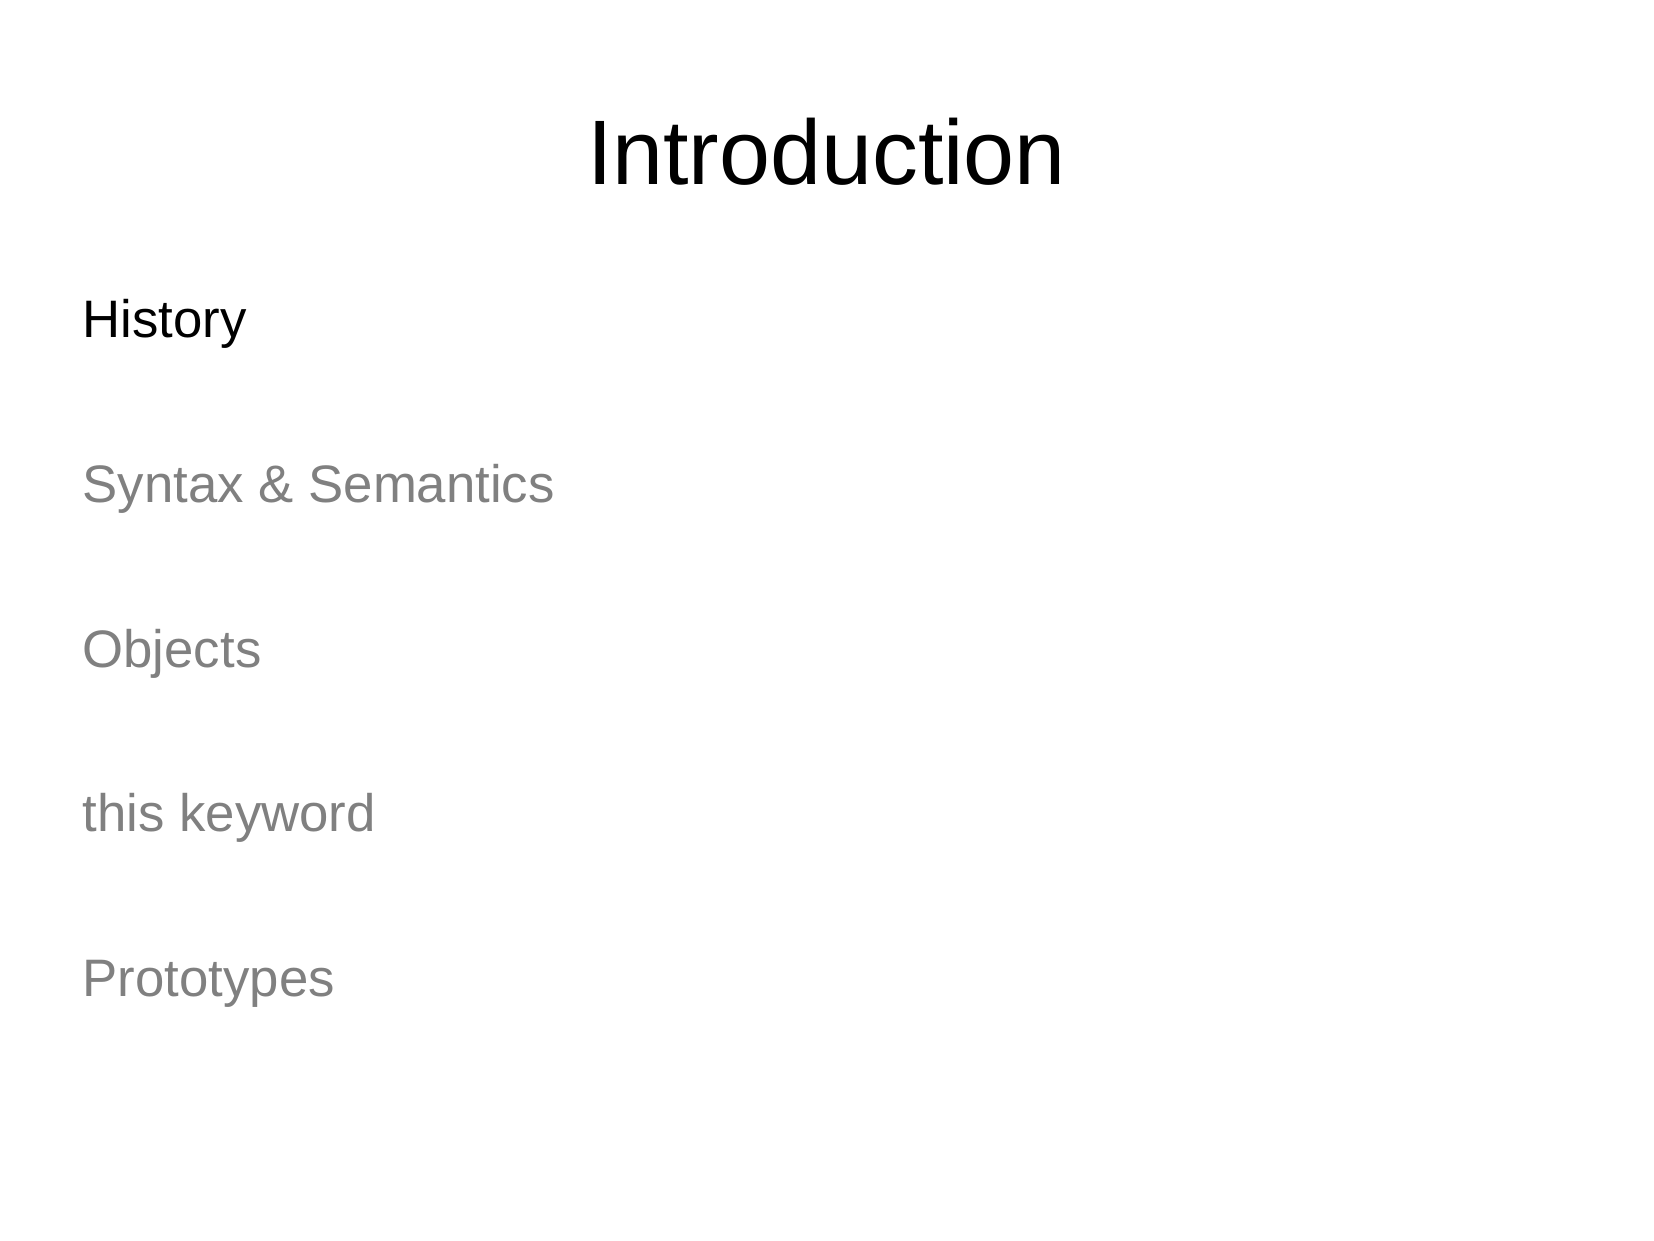

# Introduction
History
Syntax & Semantics
Objects
this keyword
Prototypes